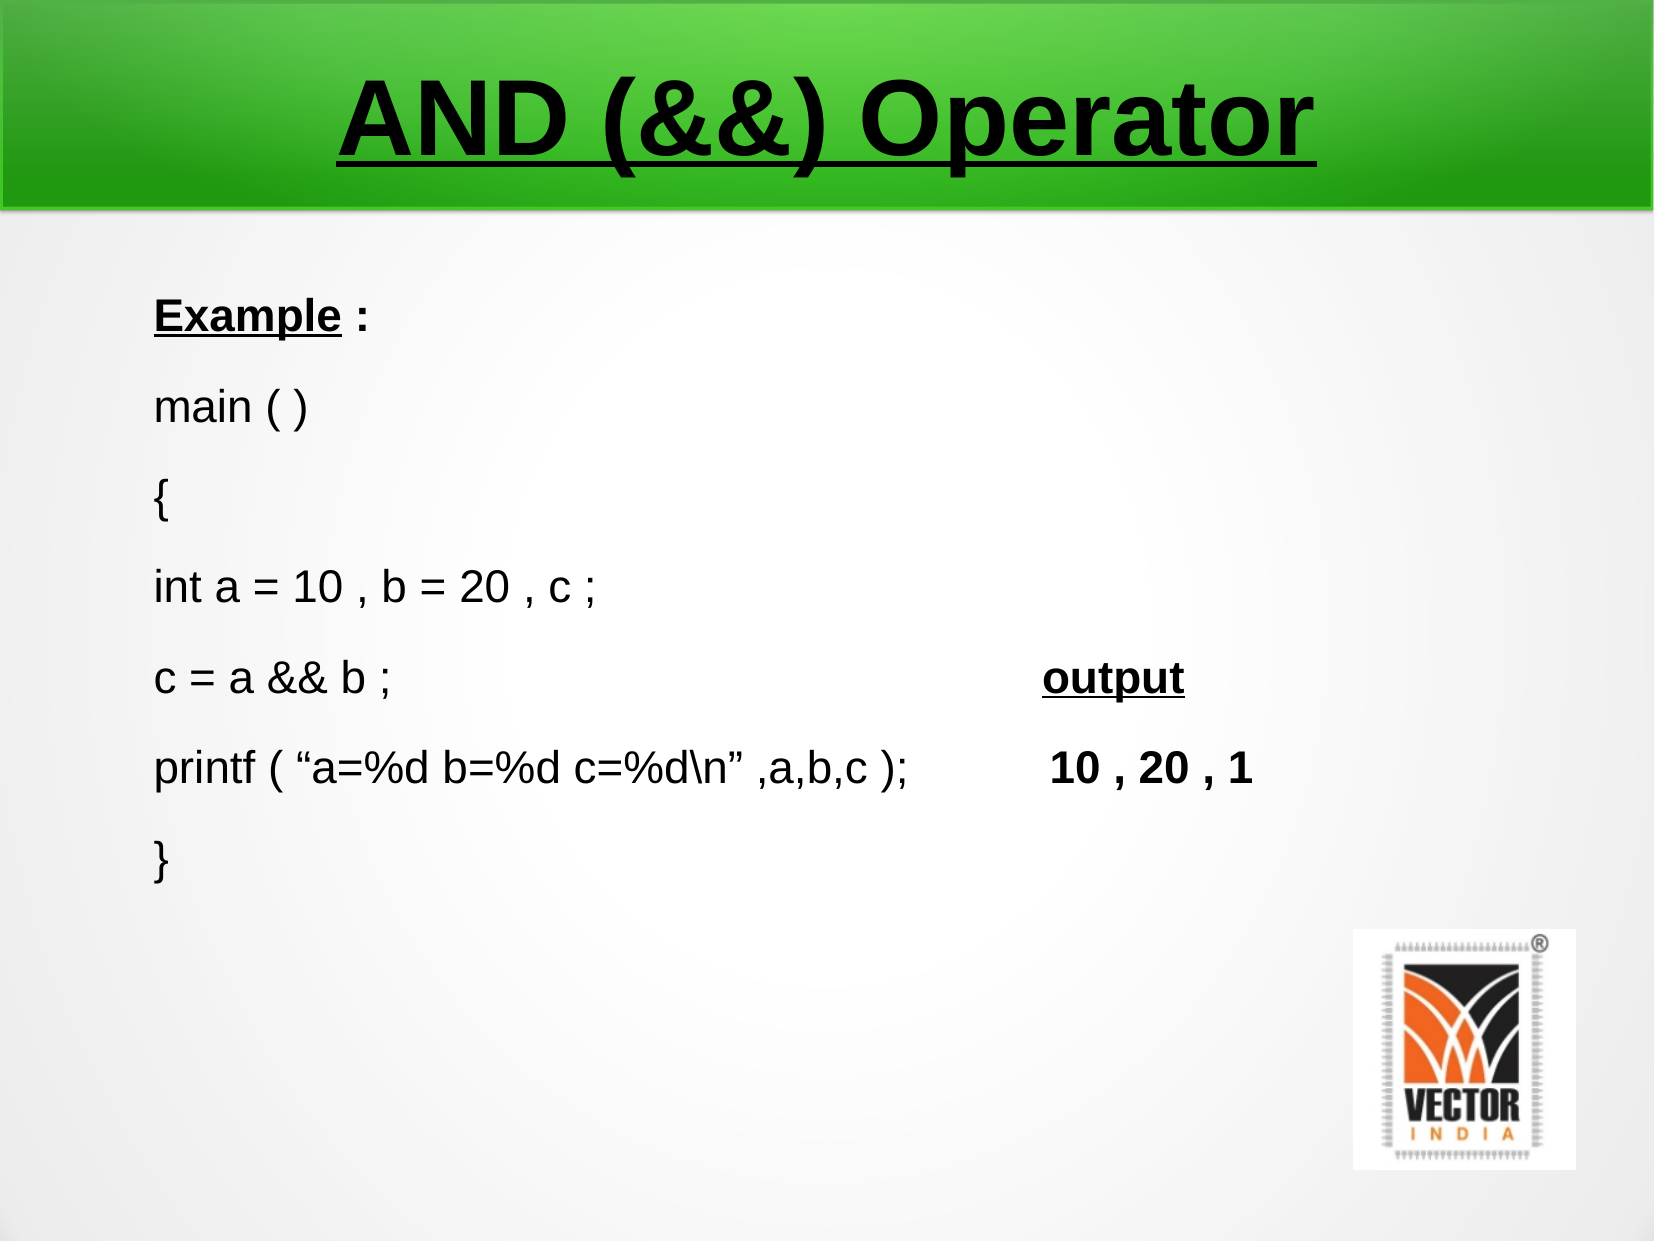

# AND (&&) Operator
Example :
main ( )
{
int a = 10 , b = 20 , c ;
c = a && b ; output
printf ( “a=%d b=%d c=%d\n” ,a,b,c ); 10 , 20 , 1
}